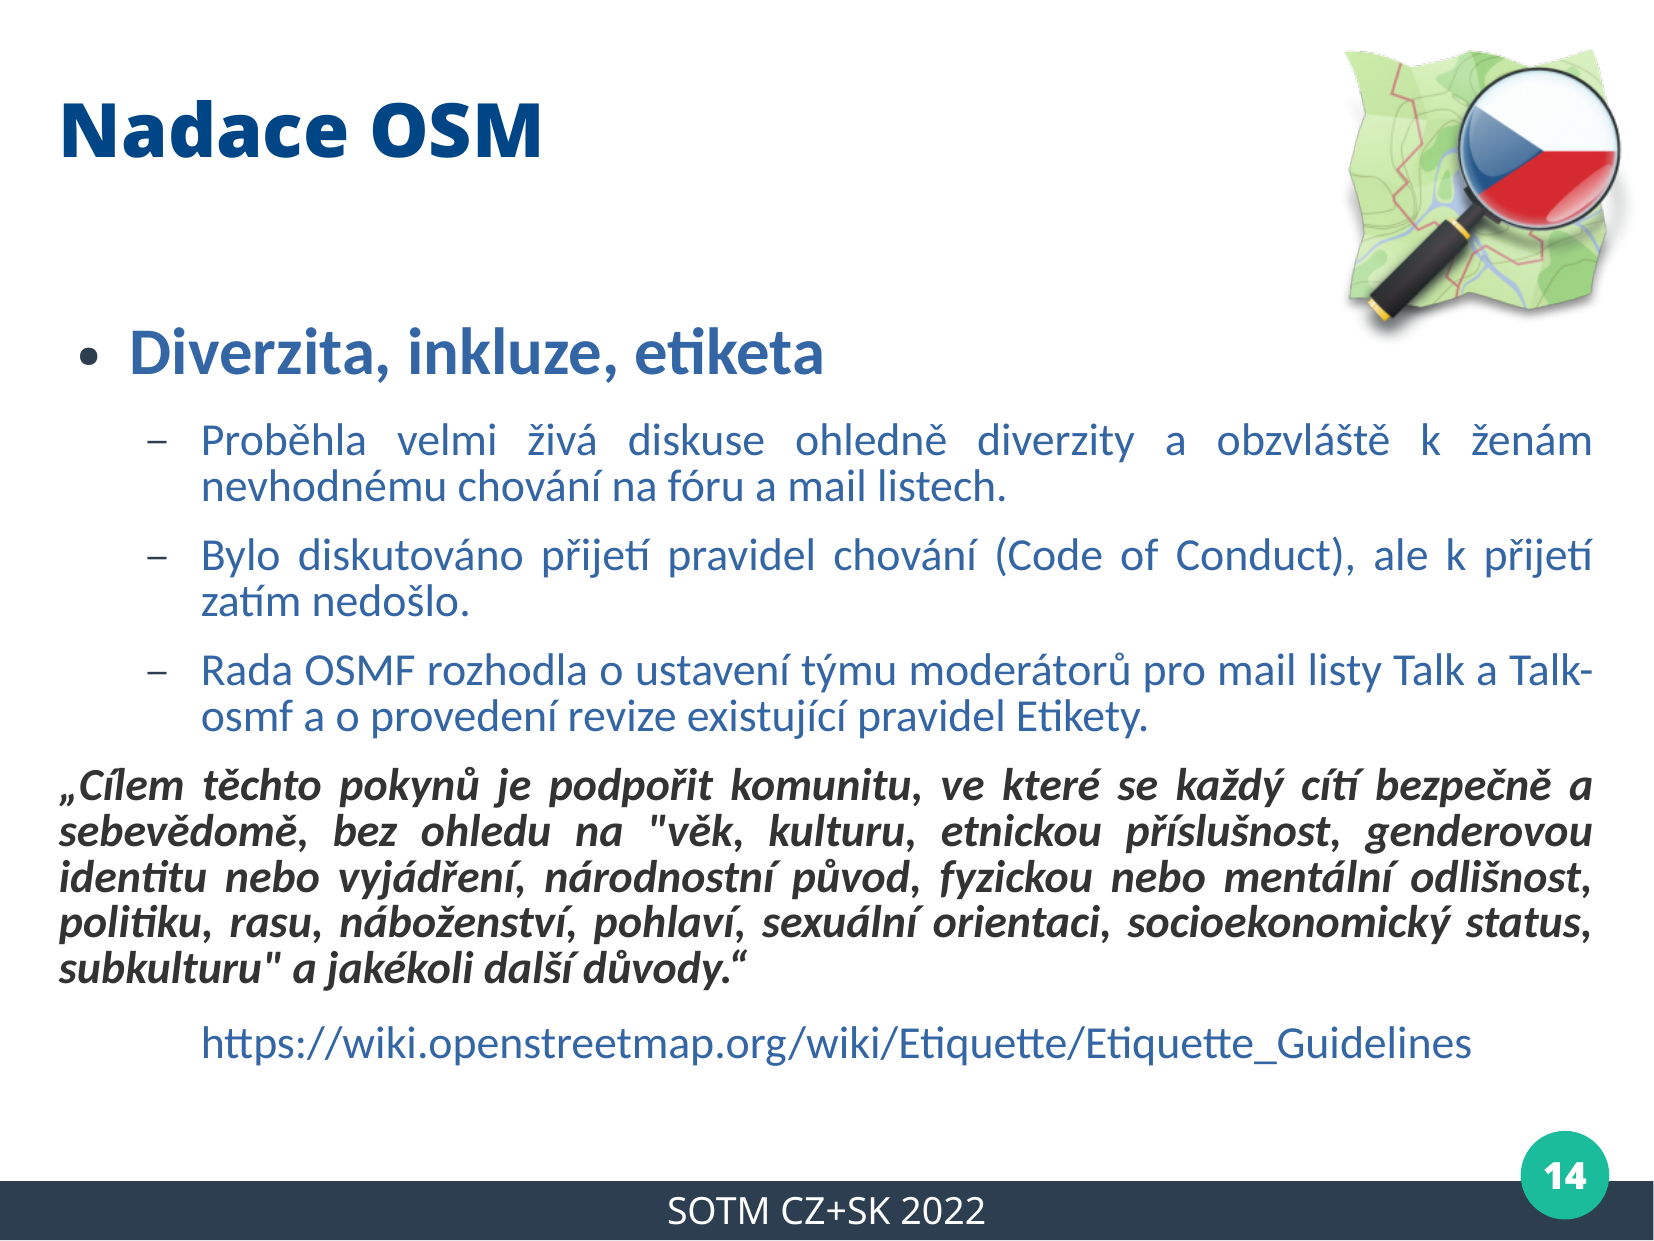

# Nadace OSM
Diverzita, inkluze, etiketa
Proběhla velmi živá diskuse ohledně diverzity a obzvláště k ženám nevhodnému chování na fóru a mail listech.
Bylo diskutováno přijetí pravidel chování (Code of Conduct), ale k přijetí zatím nedošlo.
Rada OSMF rozhodla o ustavení týmu moderátorů pro mail listy Talk a Talk-osmf a o provedení revize existující pravidel Etikety.
„Cílem těchto pokynů je podpořit komunitu, ve které se každý cítí bezpečně a sebevědomě, bez ohledu na "věk, kulturu, etnickou příslušnost, genderovou identitu nebo vyjádření, národnostní původ, fyzickou nebo mentální odlišnost, politiku, rasu, náboženství, pohlaví, sexuální orientaci, socioekonomický status, subkulturu" a jakékoli další důvody.“
https://wiki.openstreetmap.org/wiki/Etiquette/Etiquette_Guidelines
14
SOTM CZ+SK 2022